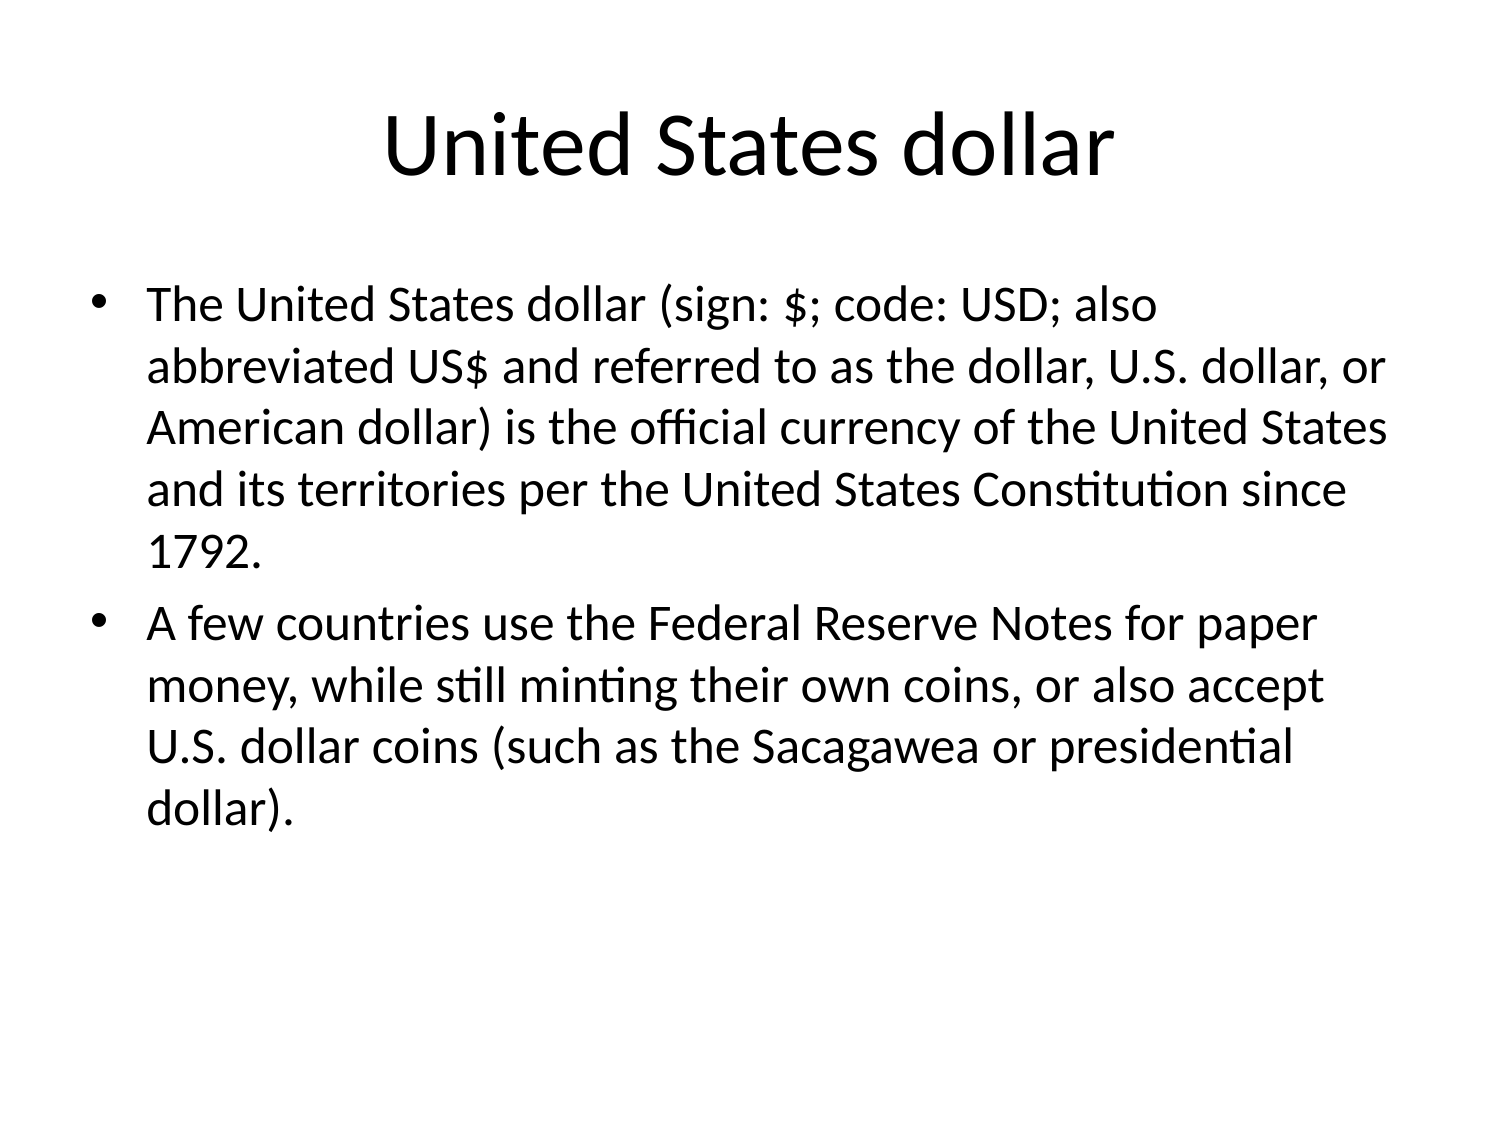

# United States dollar
The United States dollar (sign: $; code: USD; also abbreviated US$ and referred to as the dollar, U.S. dollar, or American dollar) is the official currency of the United States and its territories per the United States Constitution since 1792.
A few countries use the Federal Reserve Notes for paper money, while still minting their own coins, or also accept U.S. dollar coins (such as the Sacagawea or presidential dollar).